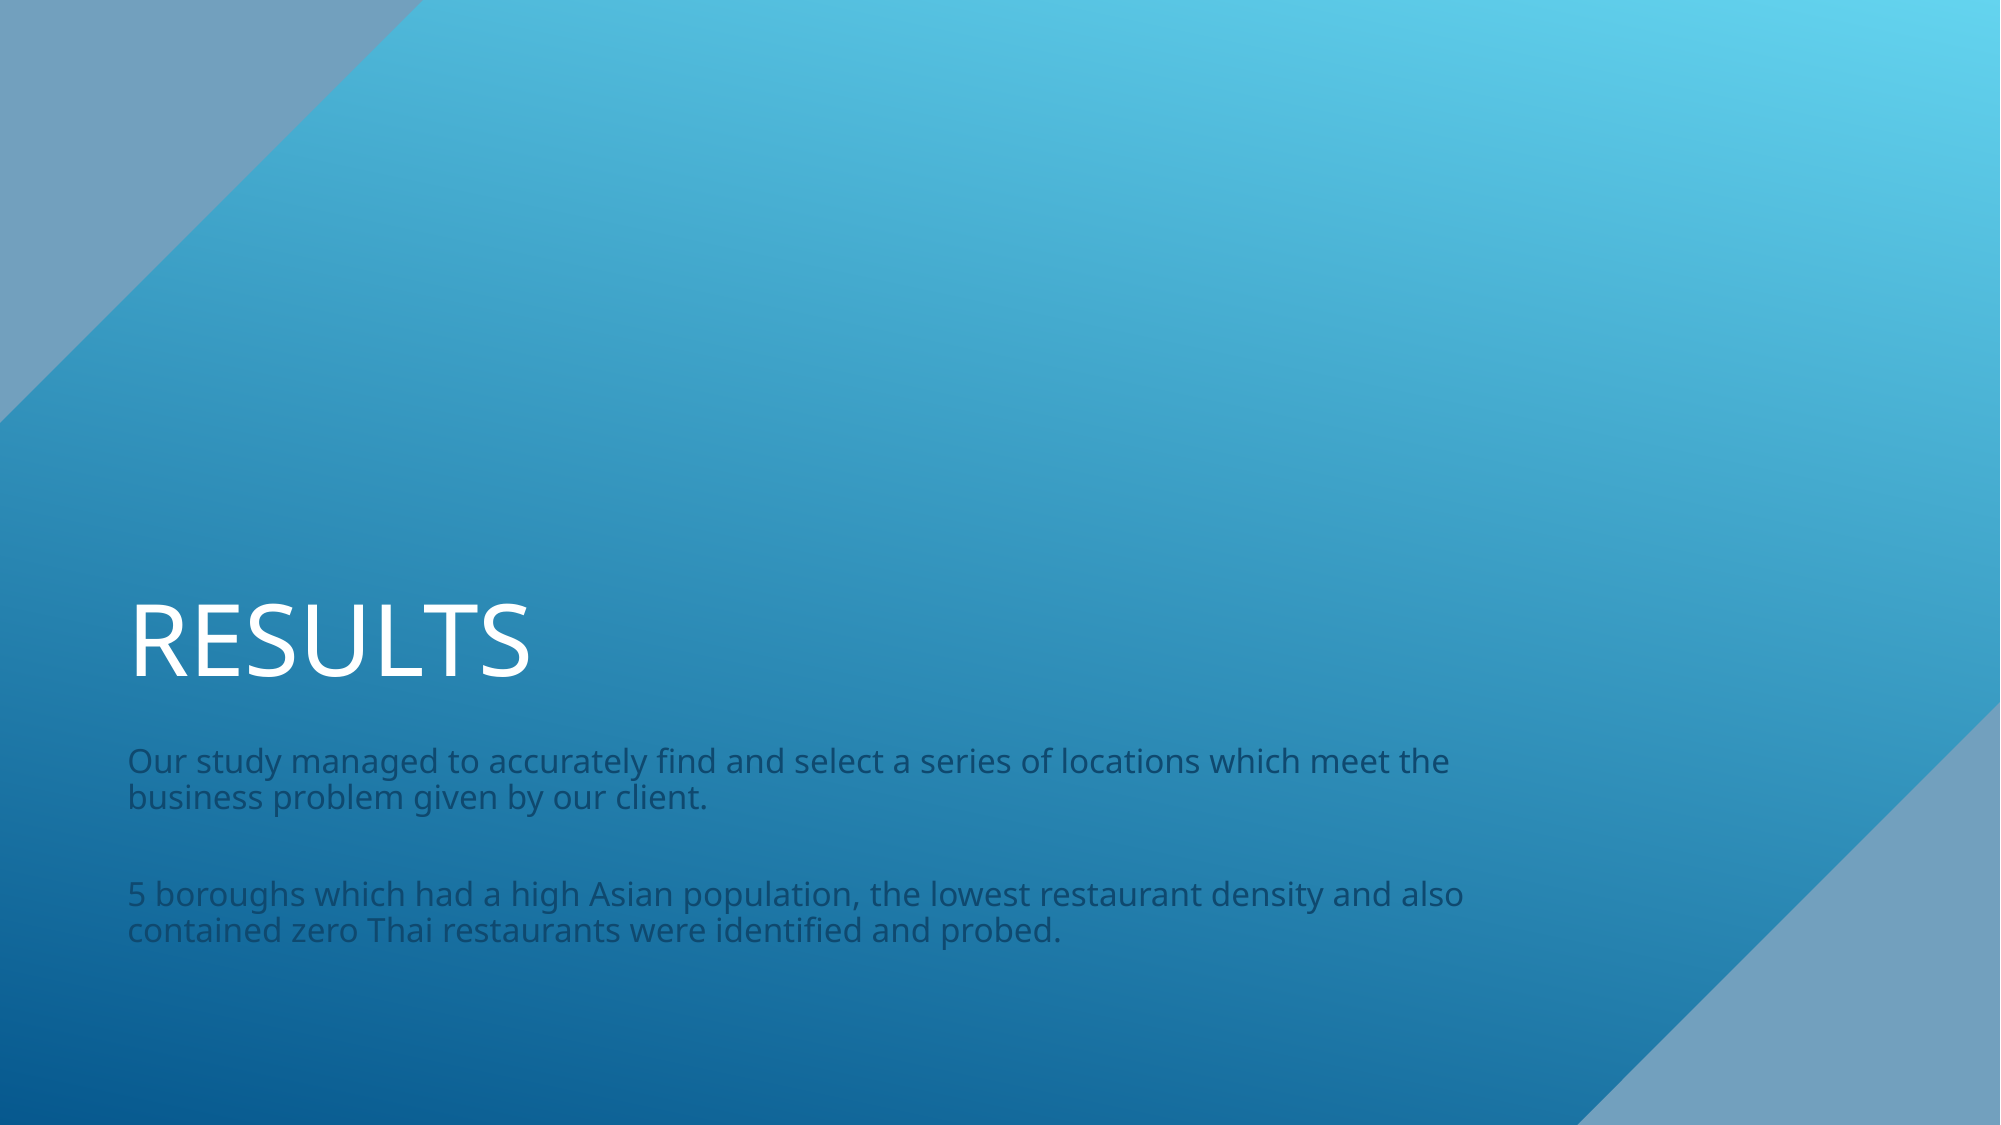

# Results
Our study managed to accurately find and select a series of locations which meet the business problem given by our client.
5 boroughs which had a high Asian population, the lowest restaurant density and also contained zero Thai restaurants were identified and probed.